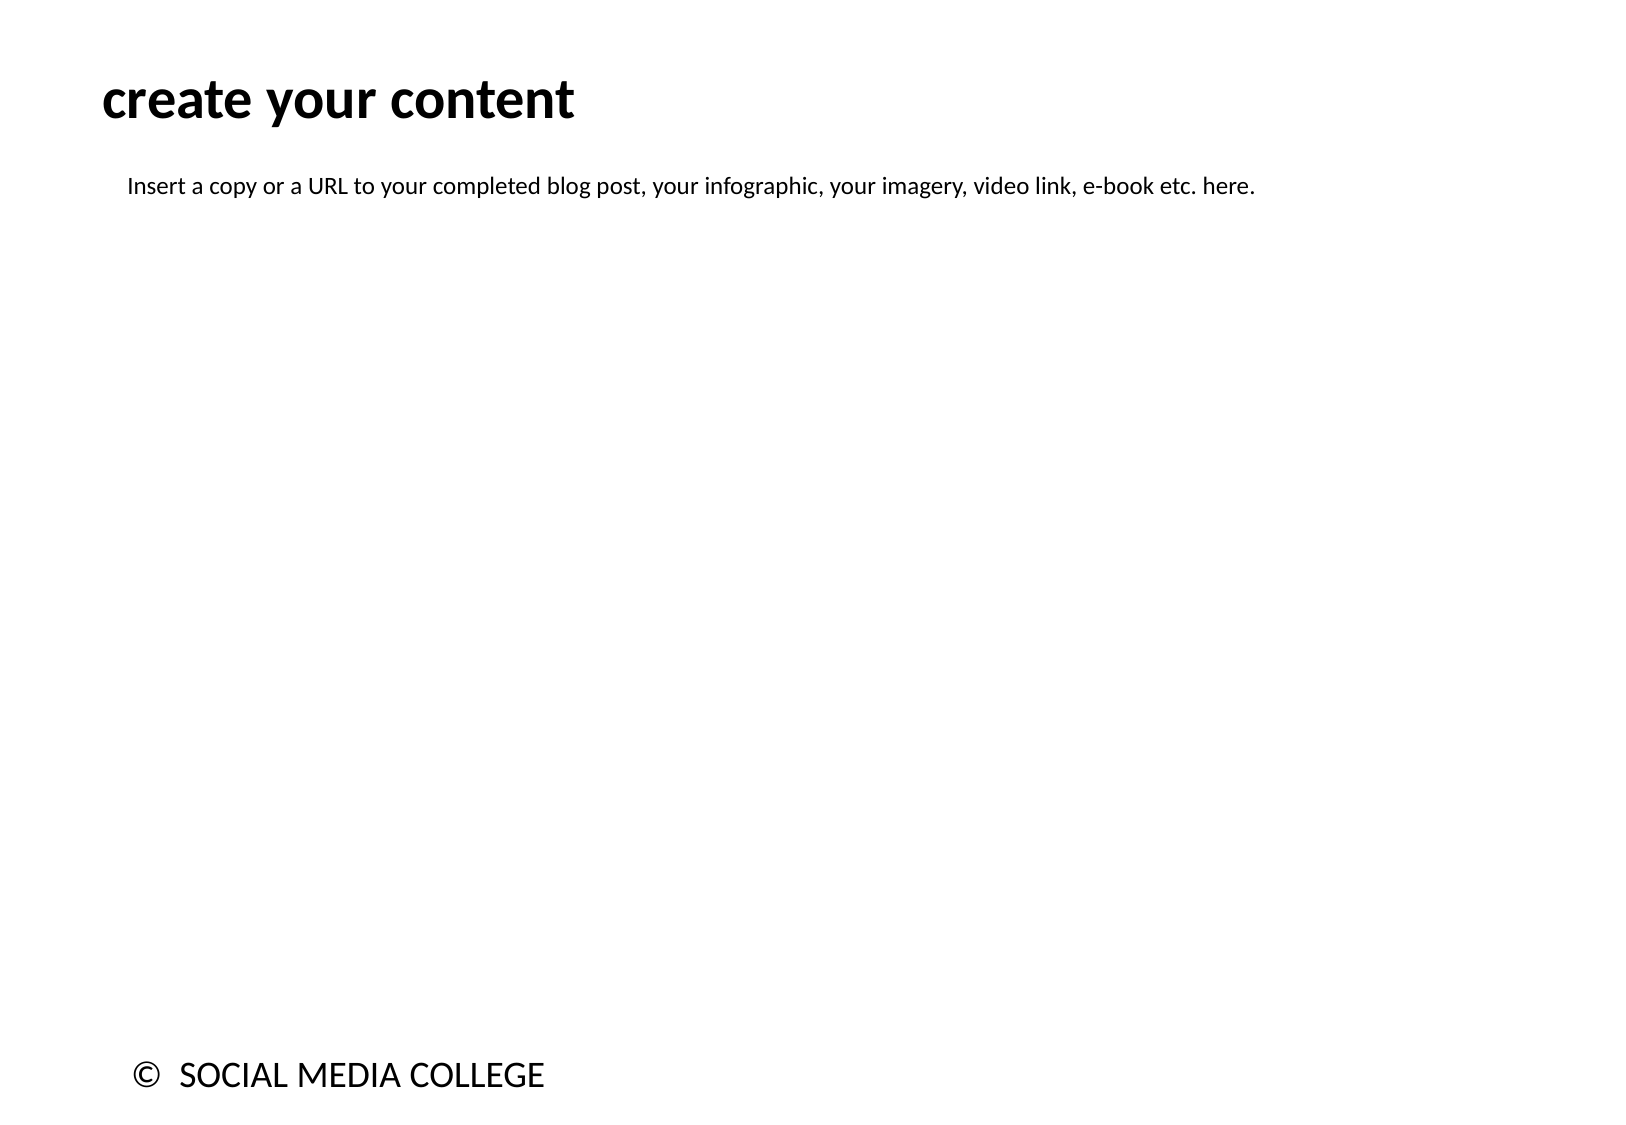

create your content
Insert a copy or a URL to your completed blog post, your infographic, your imagery, video link, e-book etc. here.
 © SOCIAL MEDIA COLLEGE